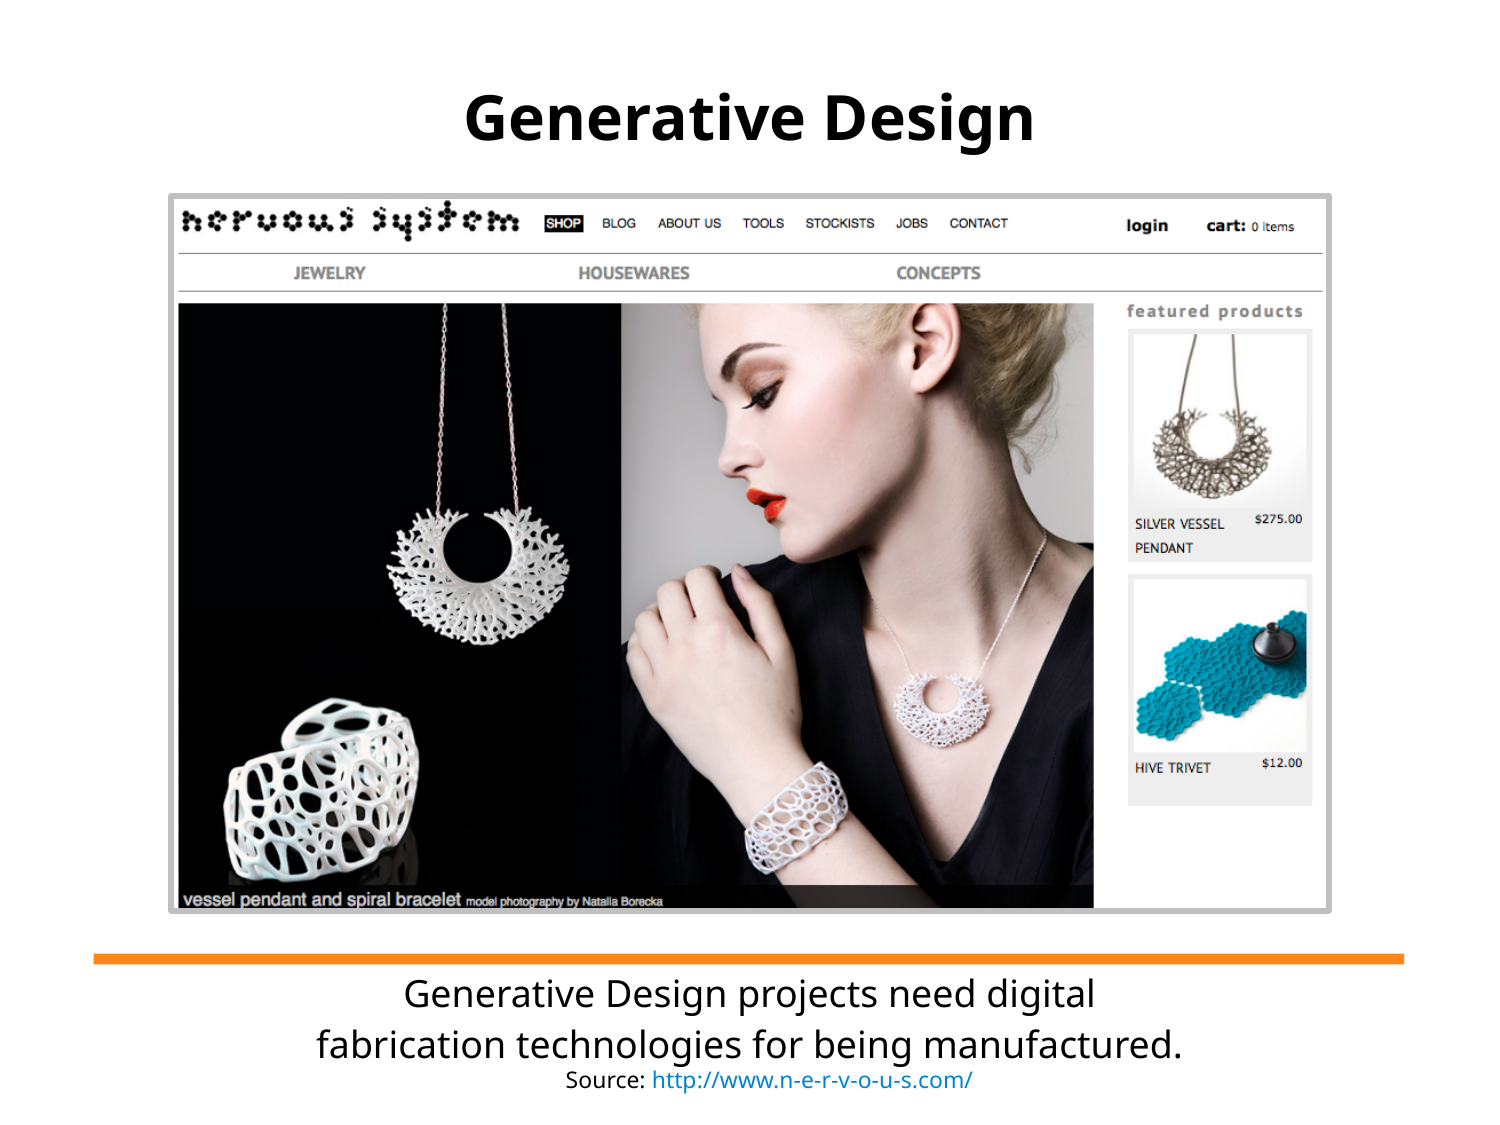

# Generative Design
Not only for Open Design! Even for Generative Design, Mass-customisation, ...
Source: http://www.platform-net.com/
Generative Design projects need digital fabrication technologies for being manufactured.
Source: http://www.n-e-r-v-o-u-s.com/